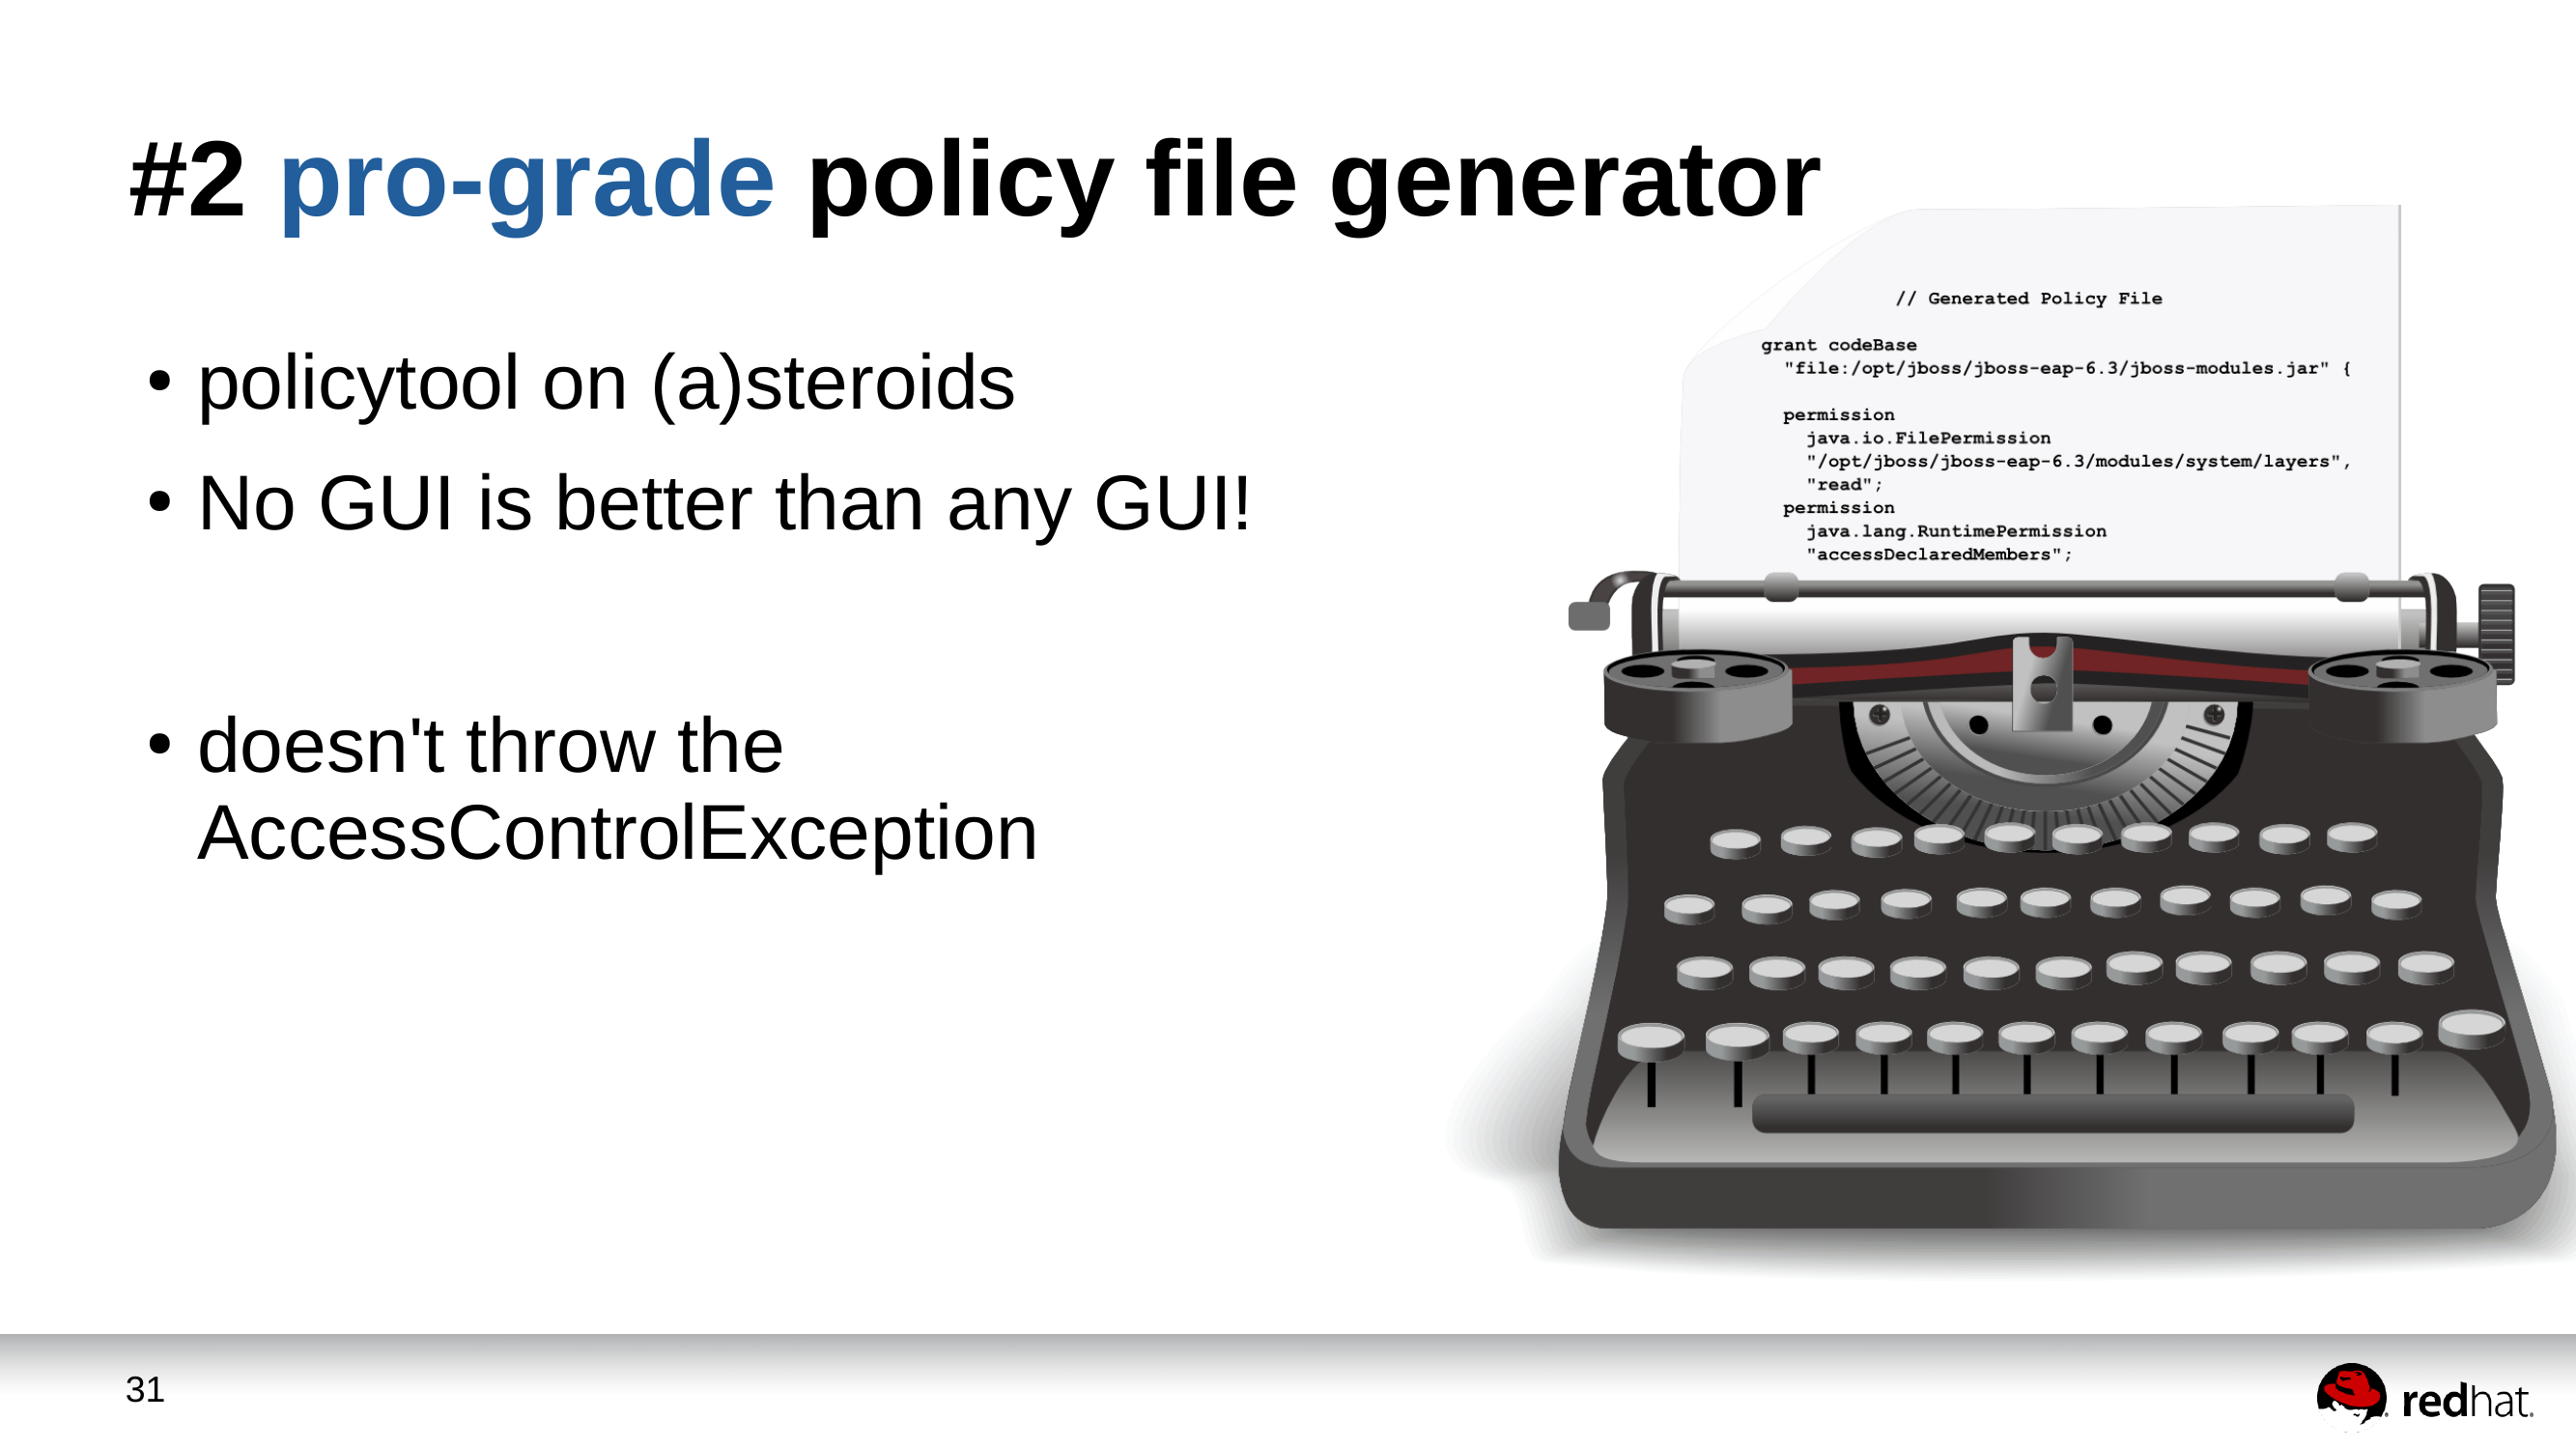

# #2 pro-grade policy file generator
policytool on (a)steroids
No GUI is better than any GUI!
doesn't throw the
AccessControlException
31